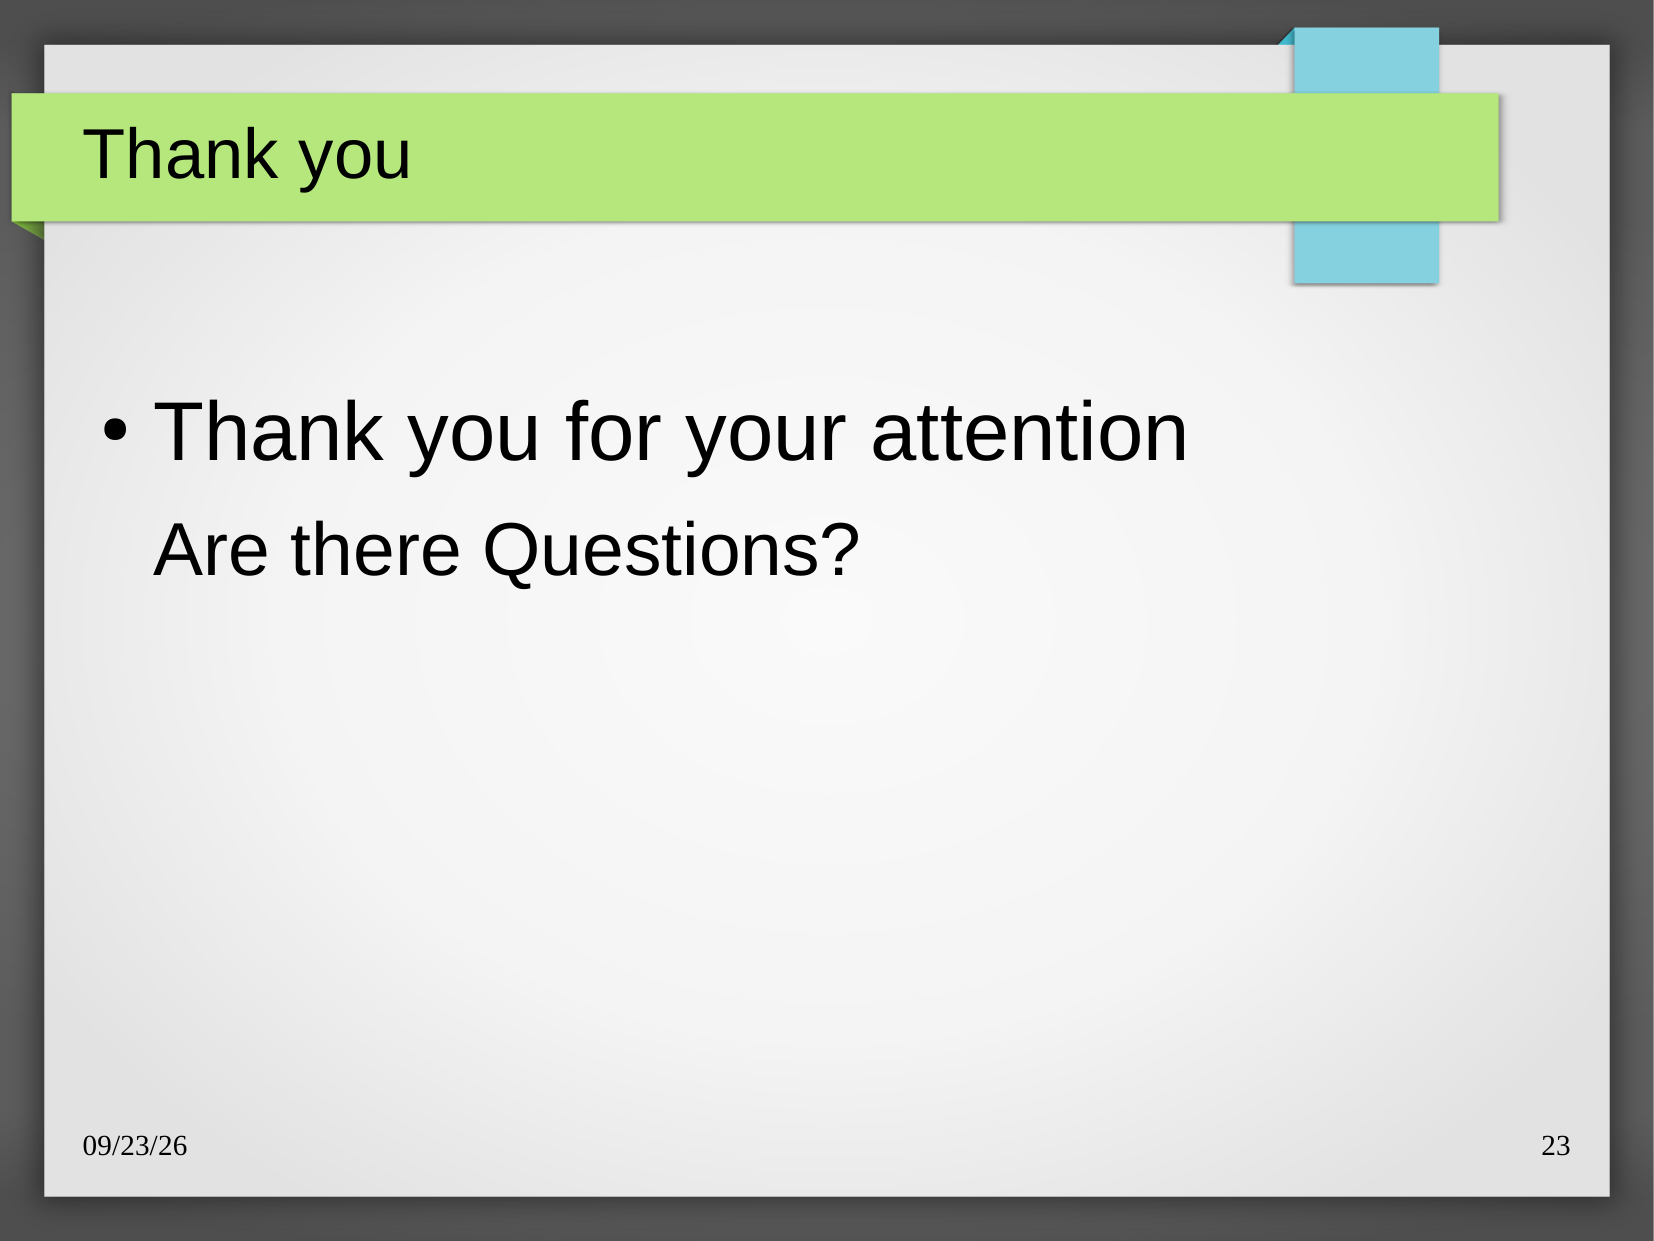

# Thank you
Thank you for your attention
Are there Questions?
23